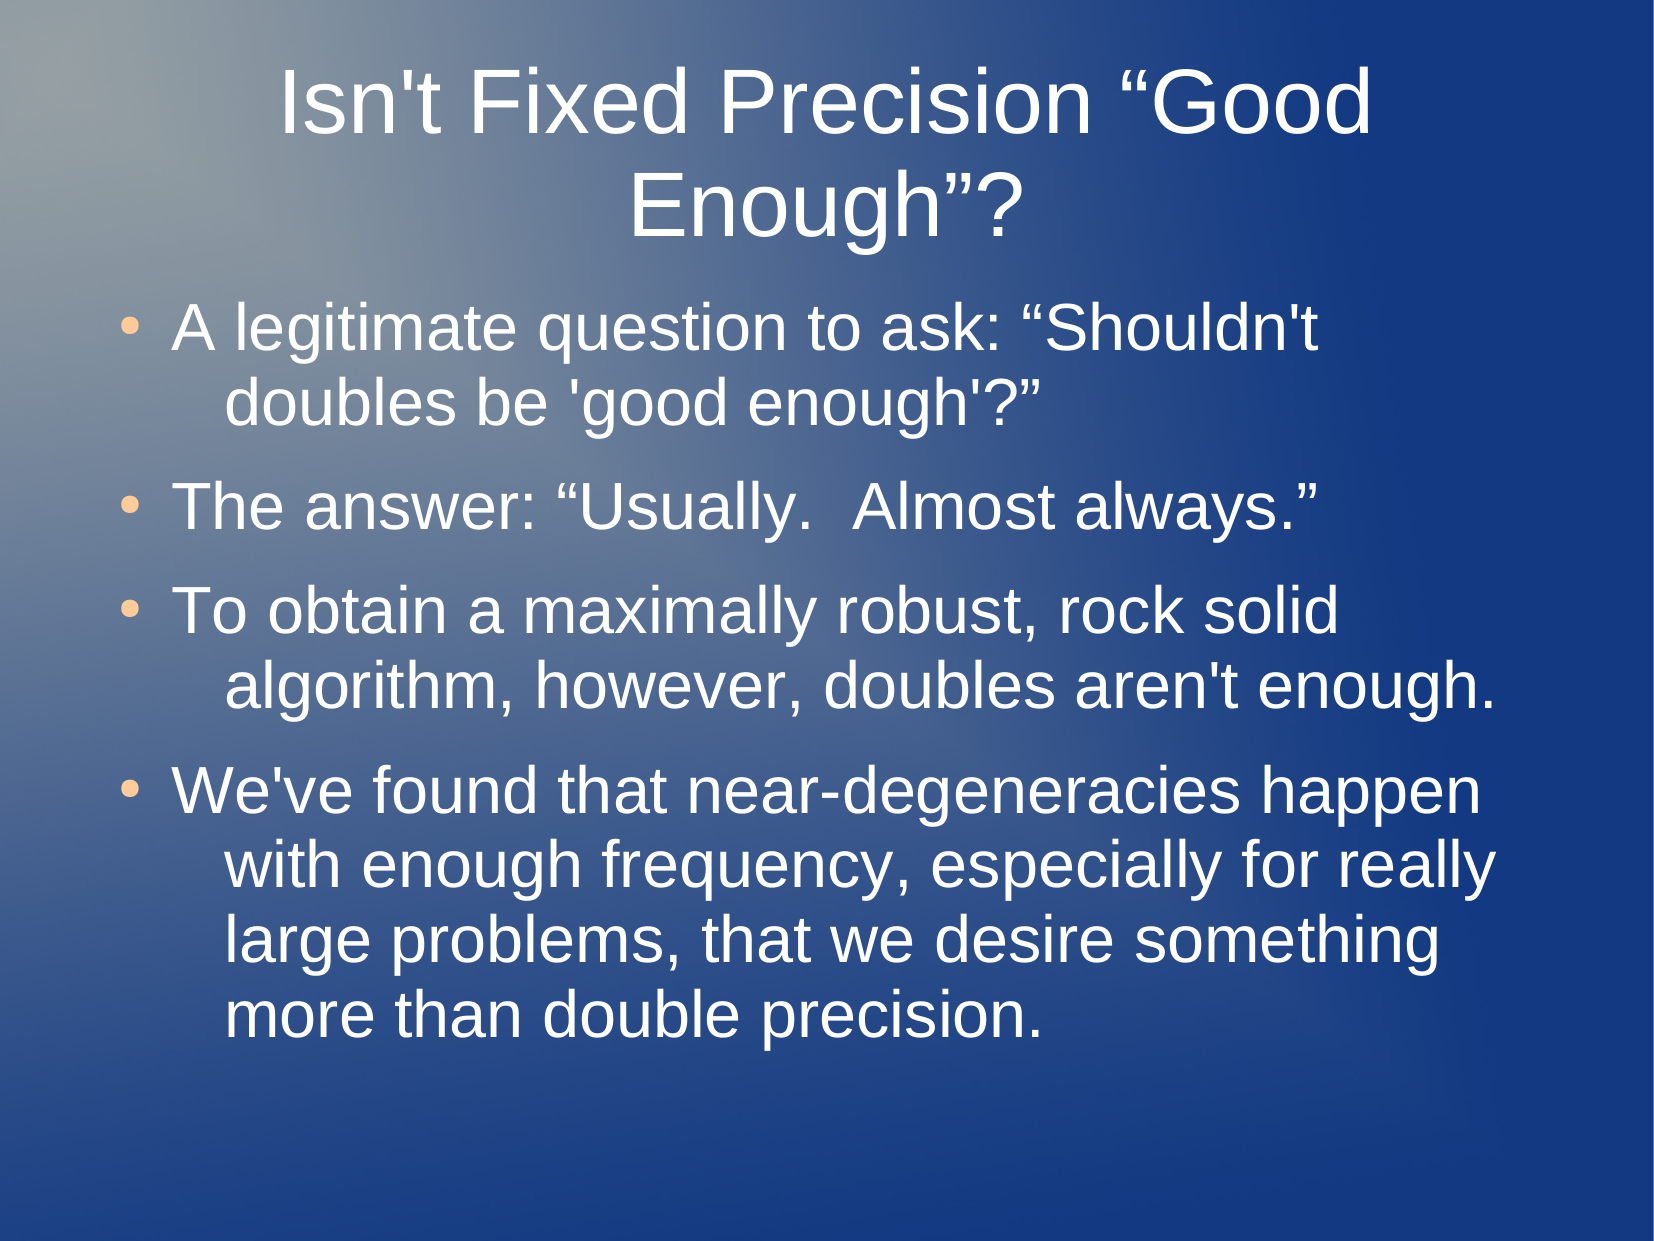

# Isn't Fixed Precision “Good Enough”?
A legitimate question to ask: “Shouldn't doubles be 'good enough'?”
The answer: “Usually. Almost always.”
To obtain a maximally robust, rock solid algorithm, however, doubles aren't enough.
We've found that near-degeneracies happen with enough frequency, especially for really large problems, that we desire something more than double precision.